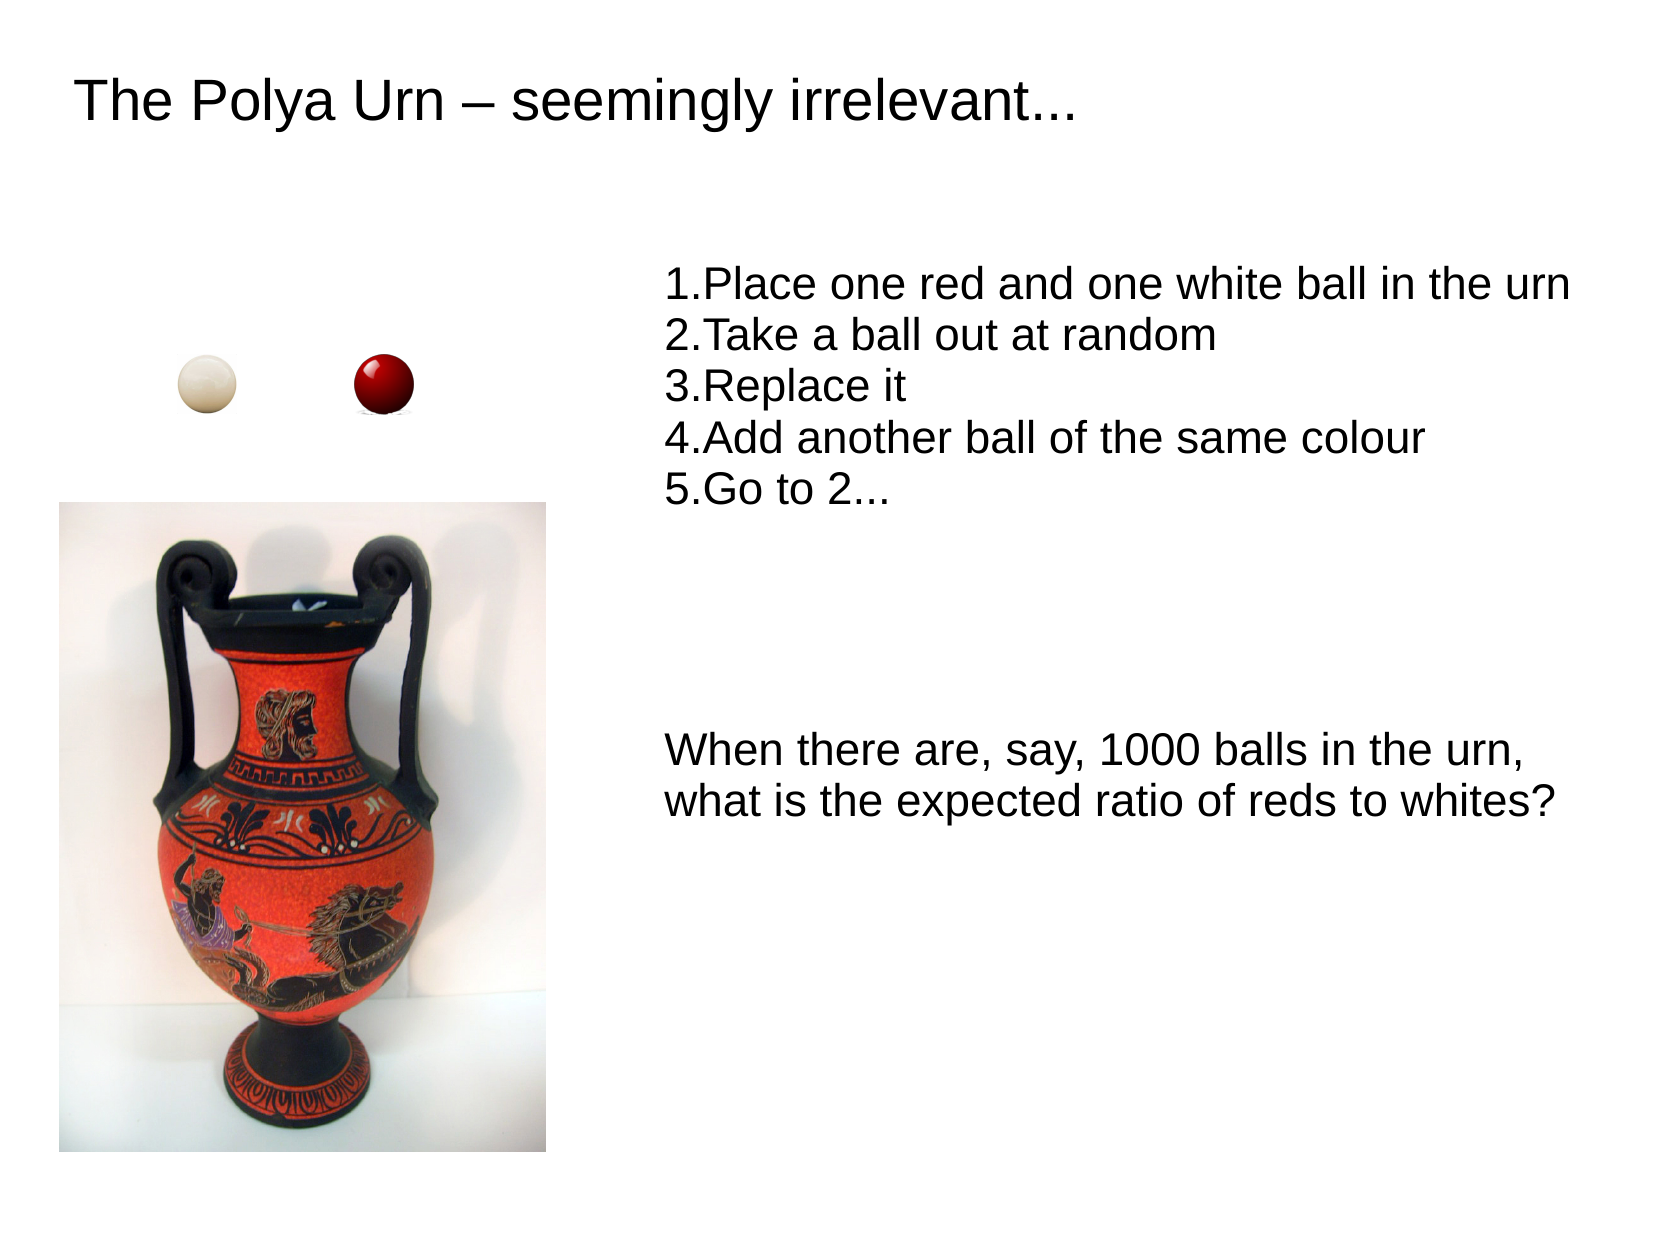

The Polya Urn – seemingly irrelevant...
Place one red and one white ball in the urn
Take a ball out at random
Replace it
Add another ball of the same colour
Go to 2...
When there are, say, 1000 balls in the urn, what is the expected ratio of reds to whites?